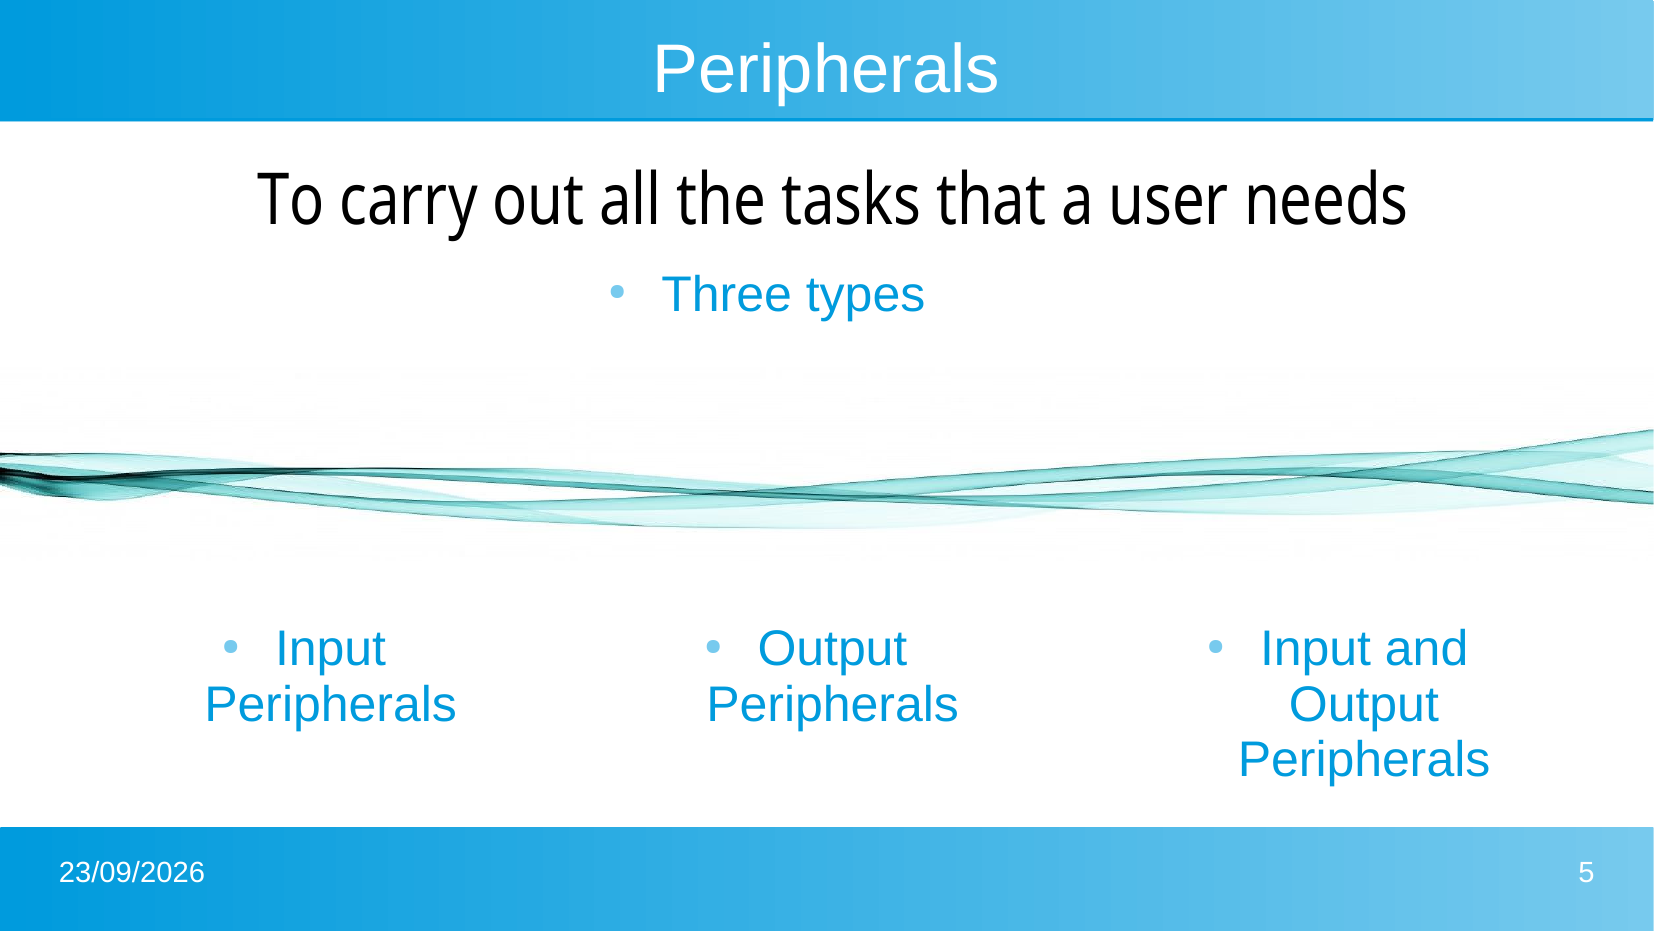

# Peripherals
To carry out all the tasks that a user needs
Three types
Input Peripherals
Output Peripherals
Input and Output Peripherals
5